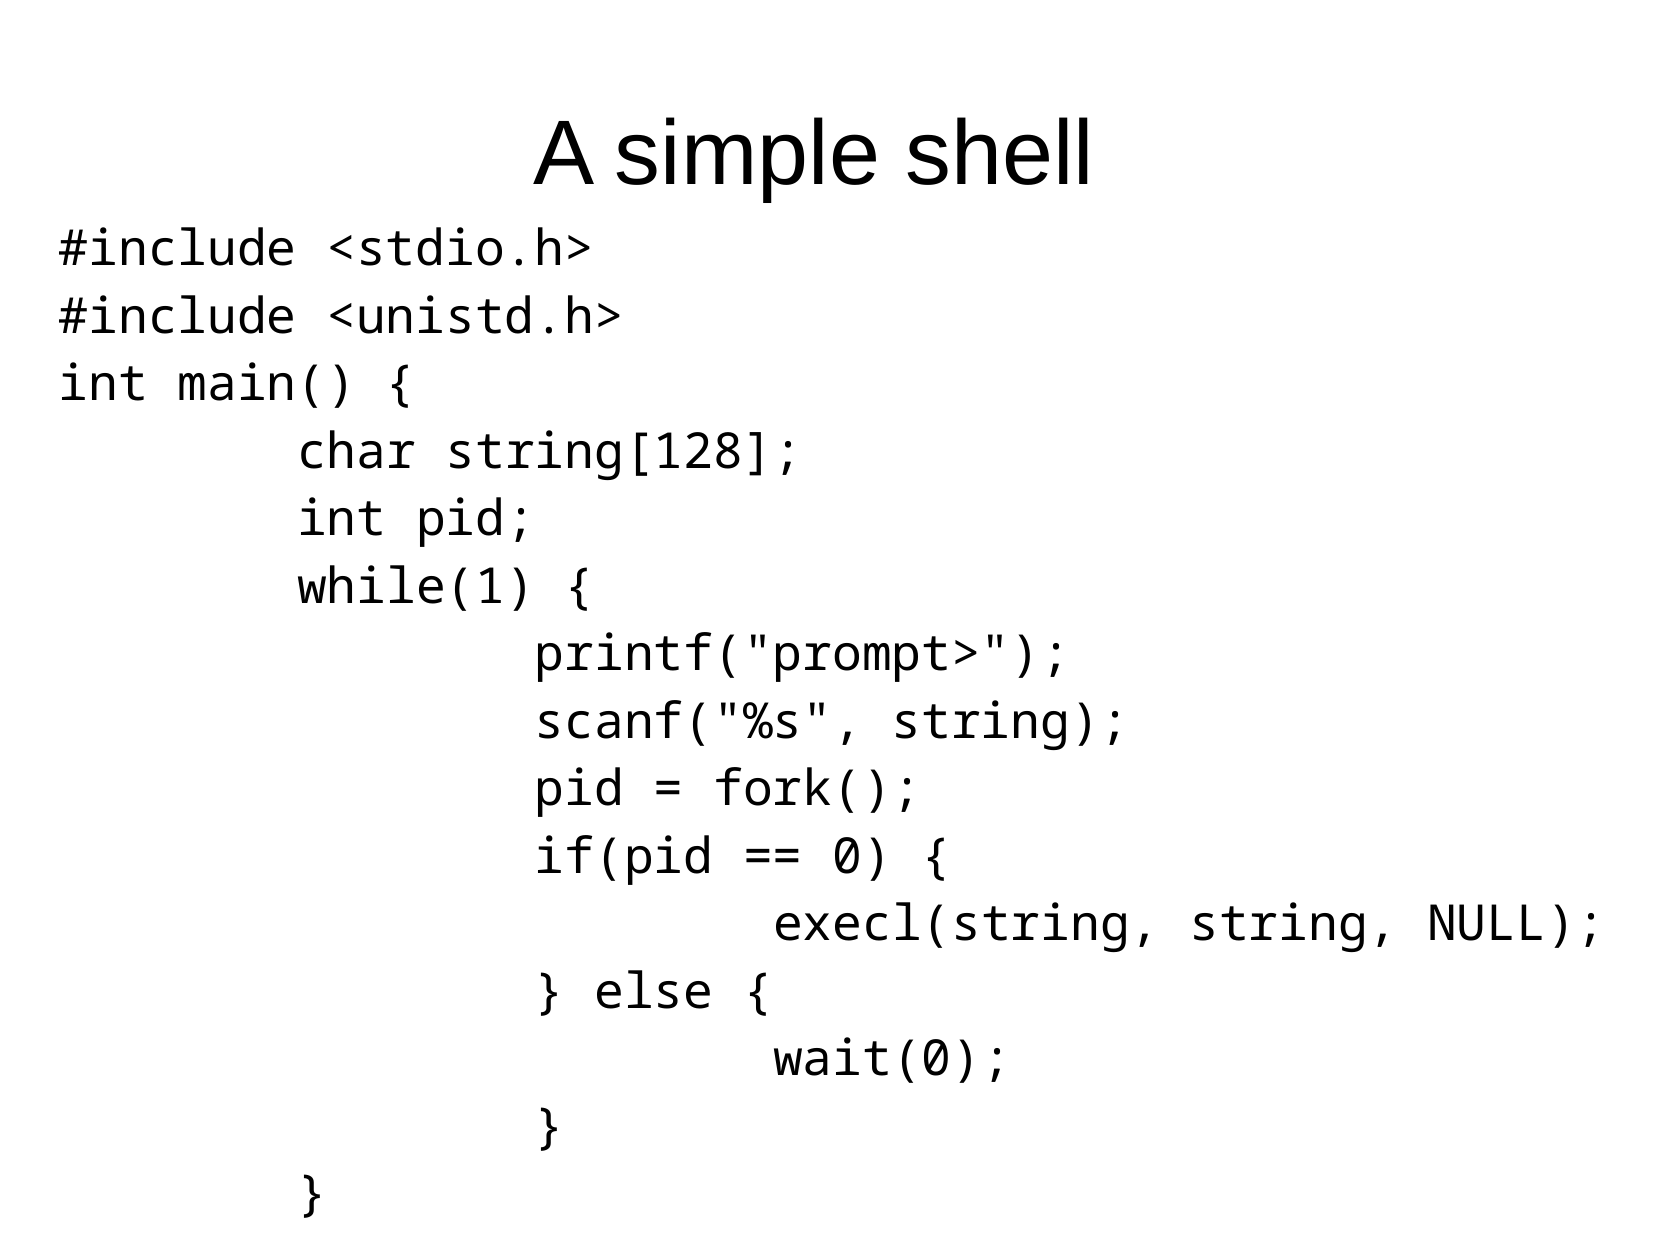

# A simple shell
#include <stdio.h>
#include <unistd.h>
int main() {
 char string[128];
 int pid;
 while(1) {
 printf("prompt>");
 scanf("%s", string);
 pid = fork();
 if(pid == 0) {
 execl(string, string, NULL);
 } else {
 wait(0);
 }
 }
}